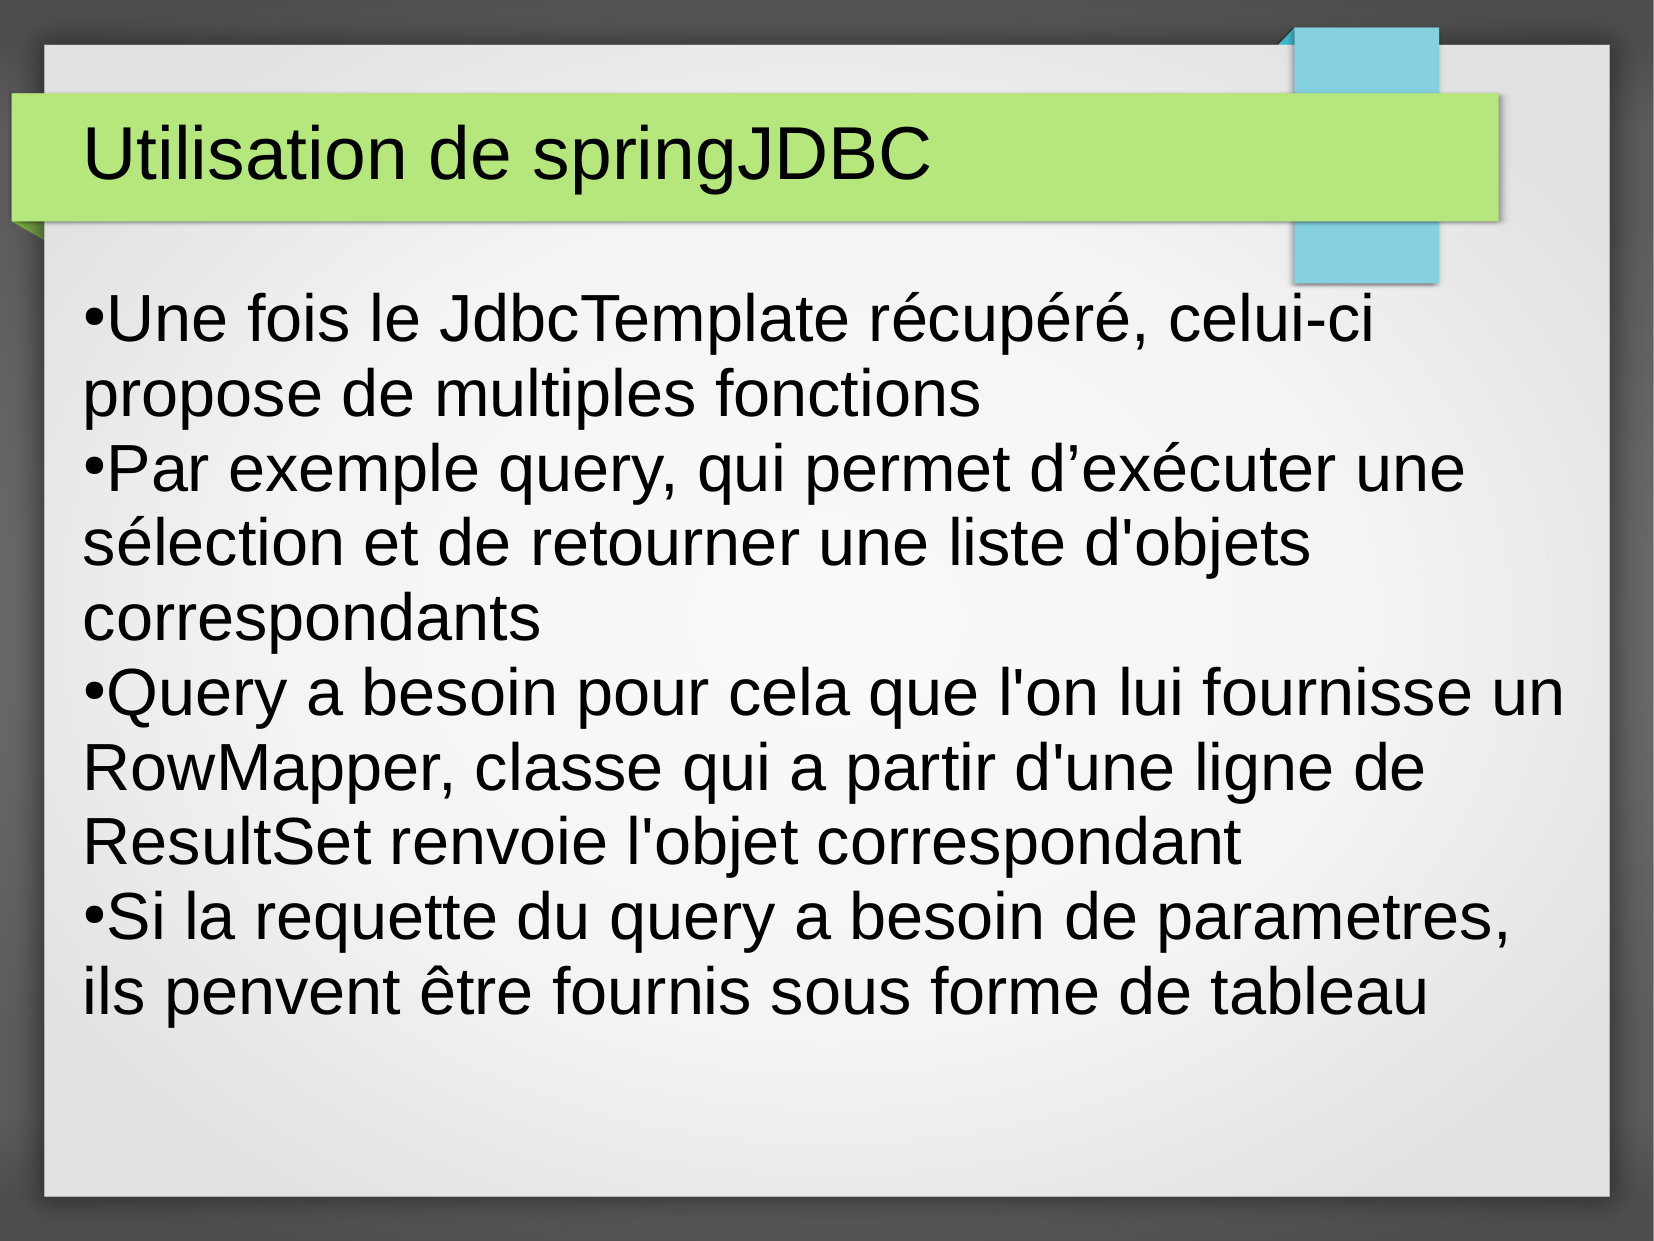

# Utilisation de springJDBC
Une fois le JdbcTemplate récupéré, celui-ci propose de multiples fonctions
Par exemple query, qui permet d’exécuter une sélection et de retourner une liste d'objets correspondants
Query a besoin pour cela que l'on lui fournisse un RowMapper, classe qui a partir d'une ligne de ResultSet renvoie l'objet correspondant
Si la requette du query a besoin de parametres, ils penvent être fournis sous forme de tableau